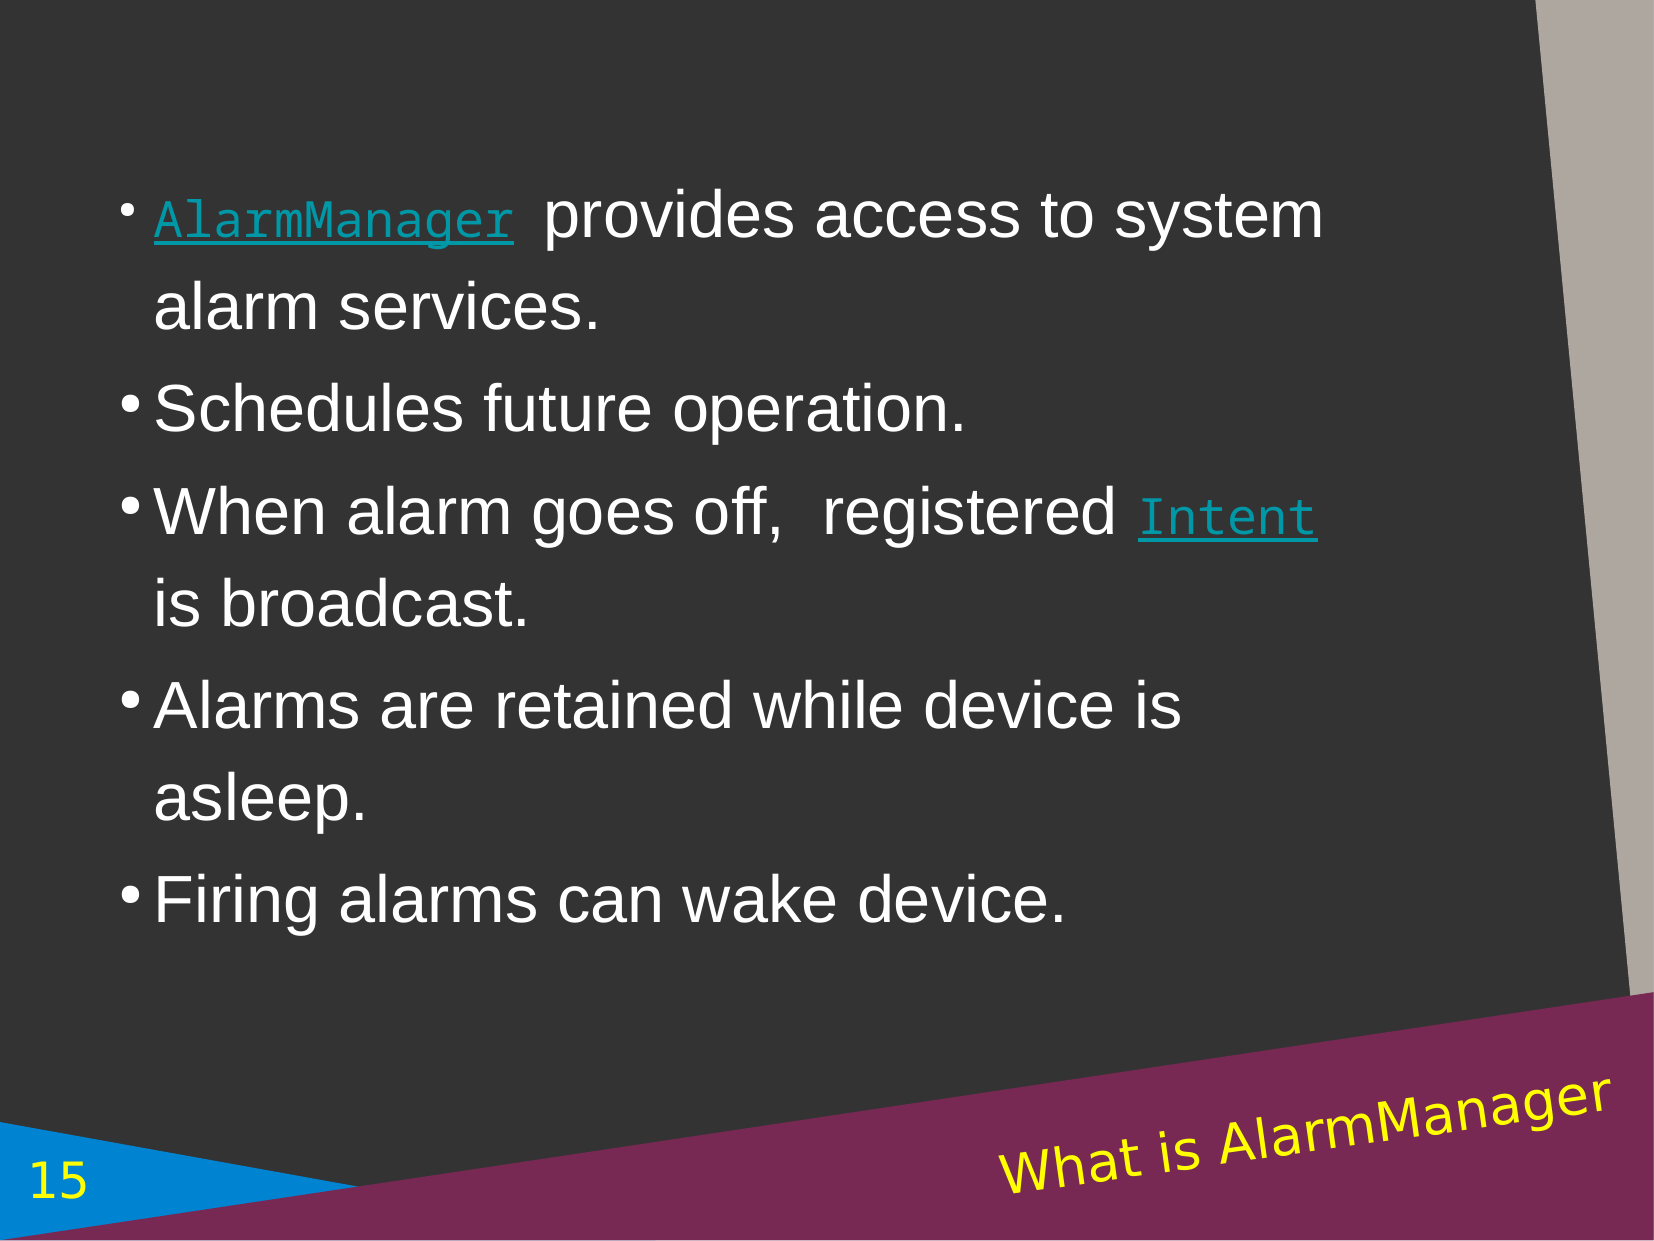

AlarmManager provides access to system alarm services.
Schedules future operation.
When alarm goes off, registered Intent is broadcast.
Alarms are retained while device is asleep.
Firing alarms can wake device.
# What is AlarmManager
15